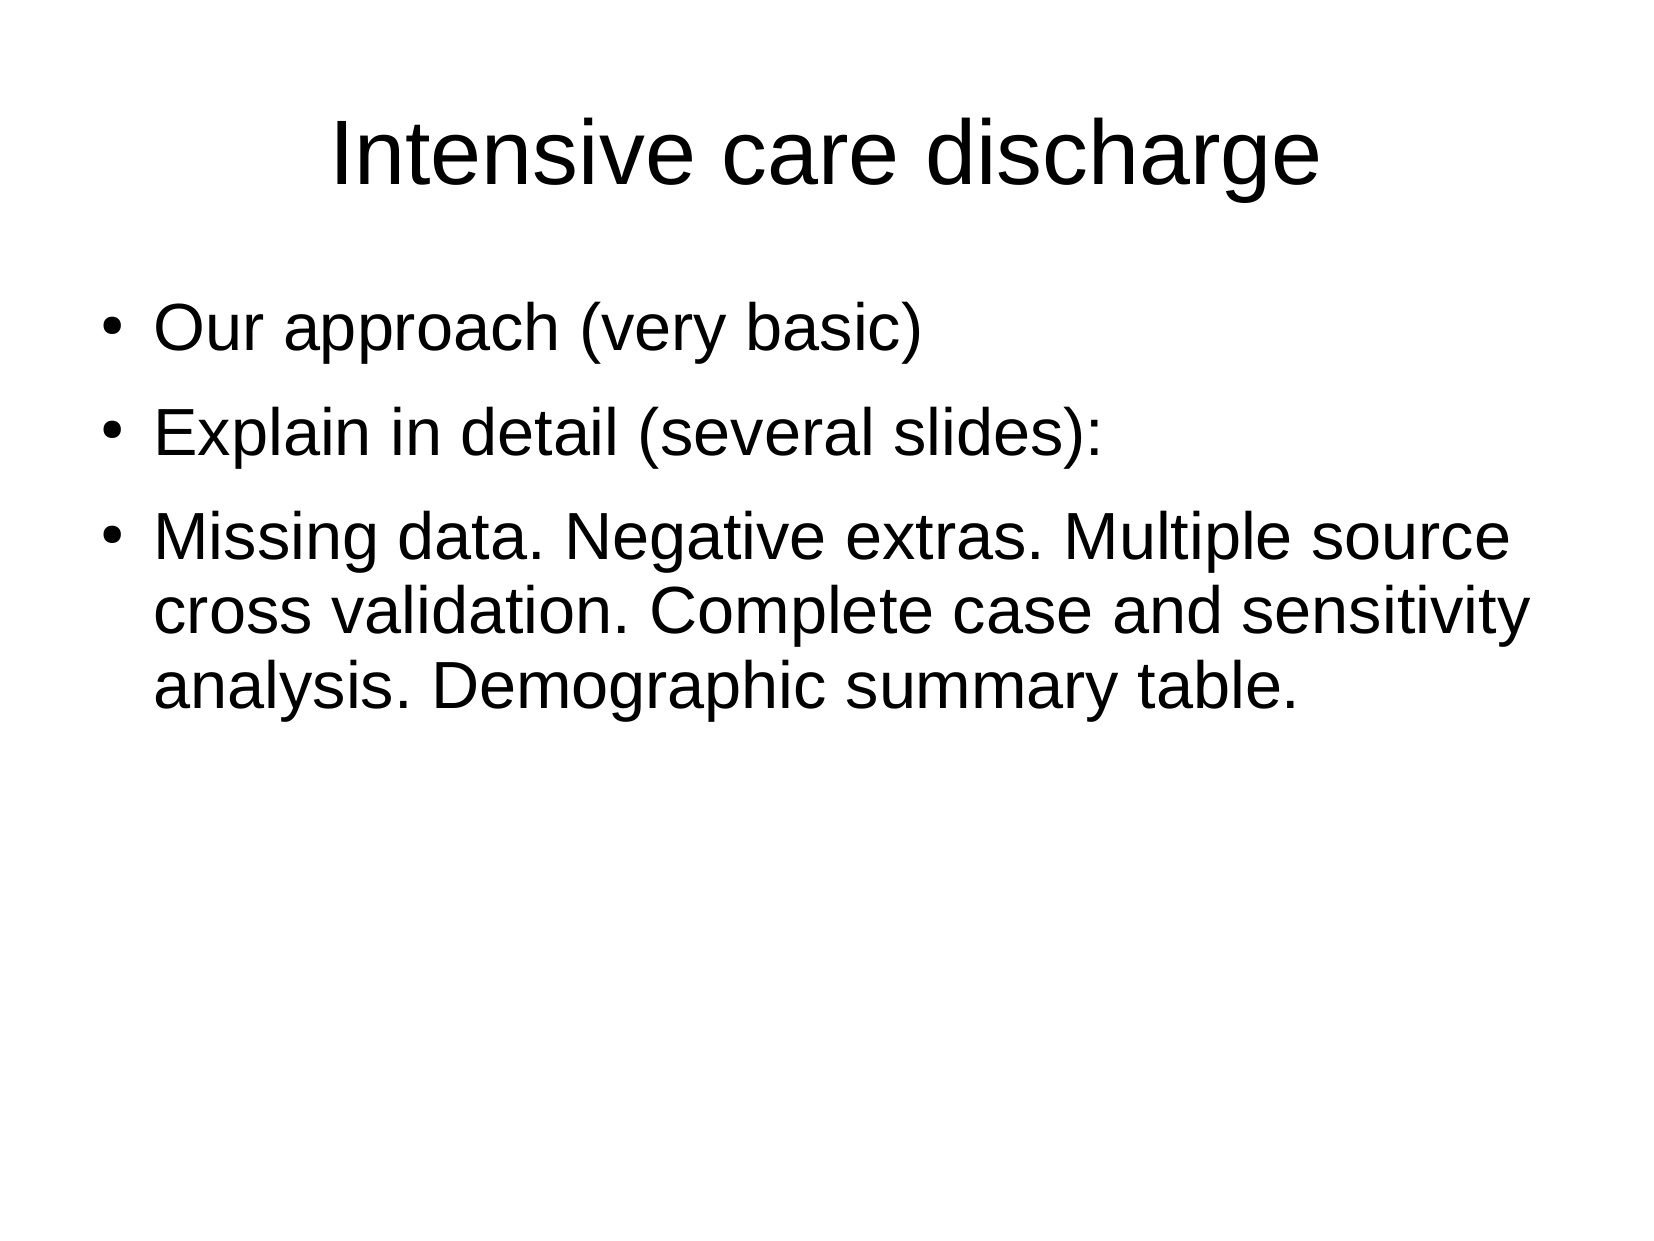

# Intensive care discharge
Our approach (very basic)
Explain in detail (several slides):
Missing data. Negative extras. Multiple source cross validation. Complete case and sensitivity analysis. Demographic summary table.